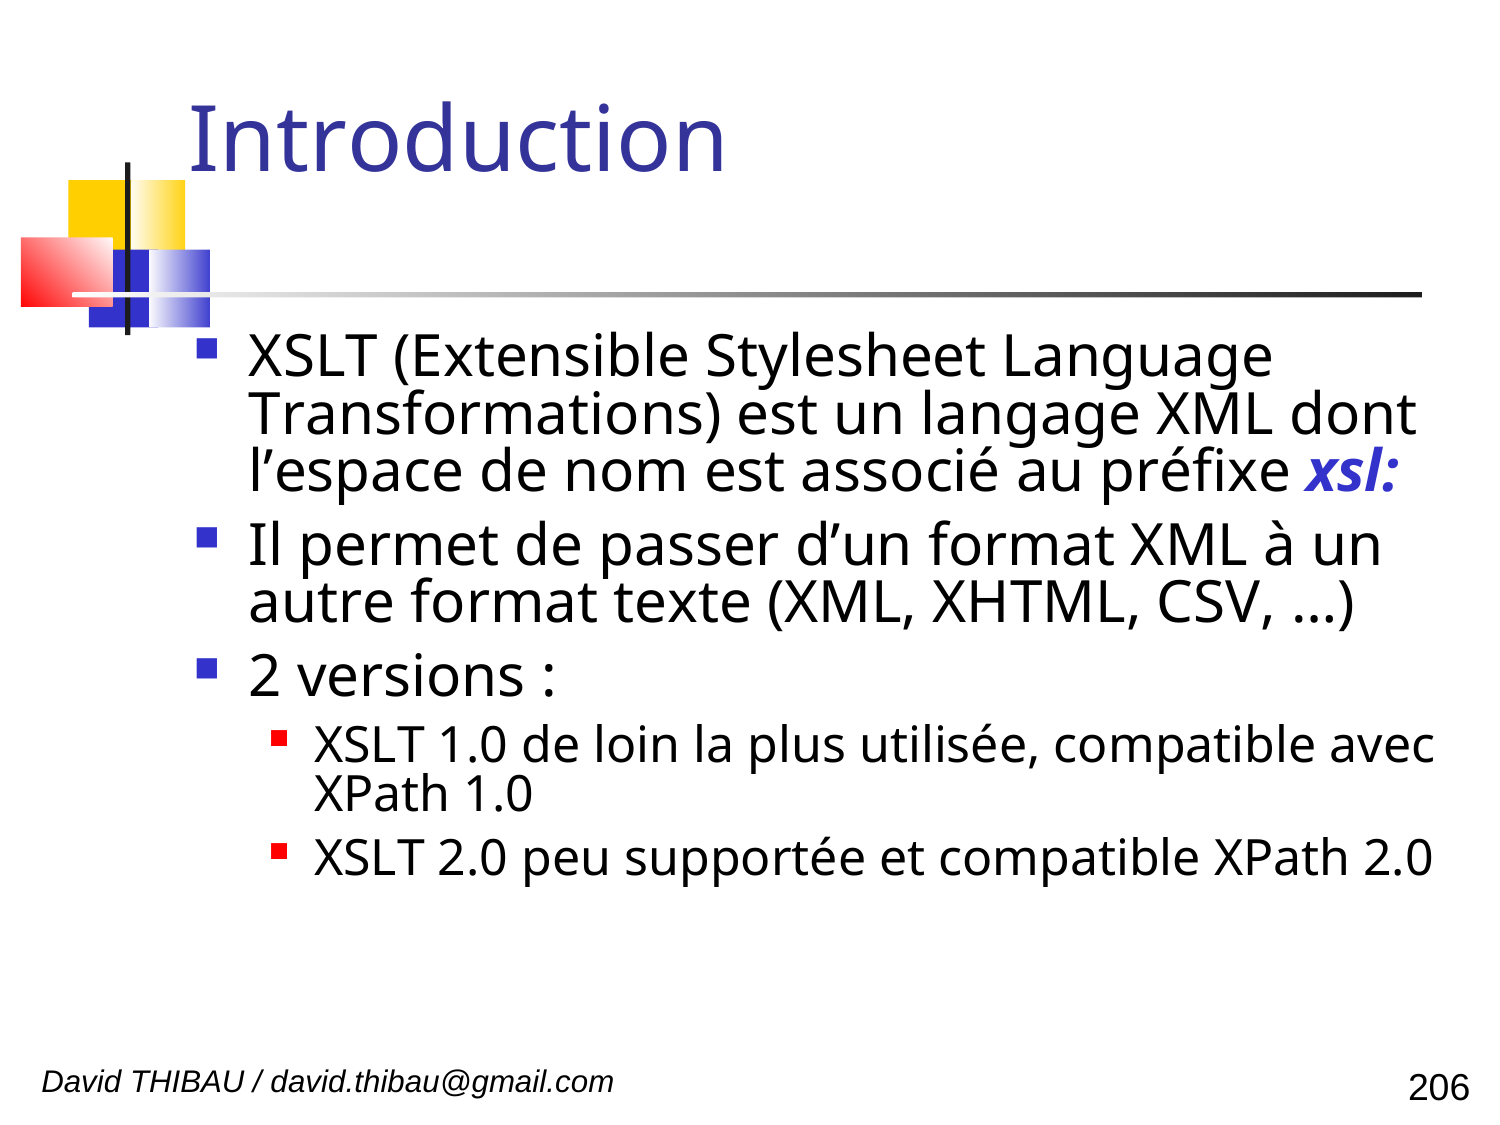

# Introduction
XSLT (Extensible Stylesheet Language Transformations) est un langage XML dont l’espace de nom est associé au préfixe xsl:
Il permet de passer d’un format XML à un autre format texte (XML, XHTML, CSV, …)
2 versions :
XSLT 1.0 de loin la plus utilisée, compatible avec XPath 1.0
XSLT 2.0 peu supportée et compatible XPath 2.0